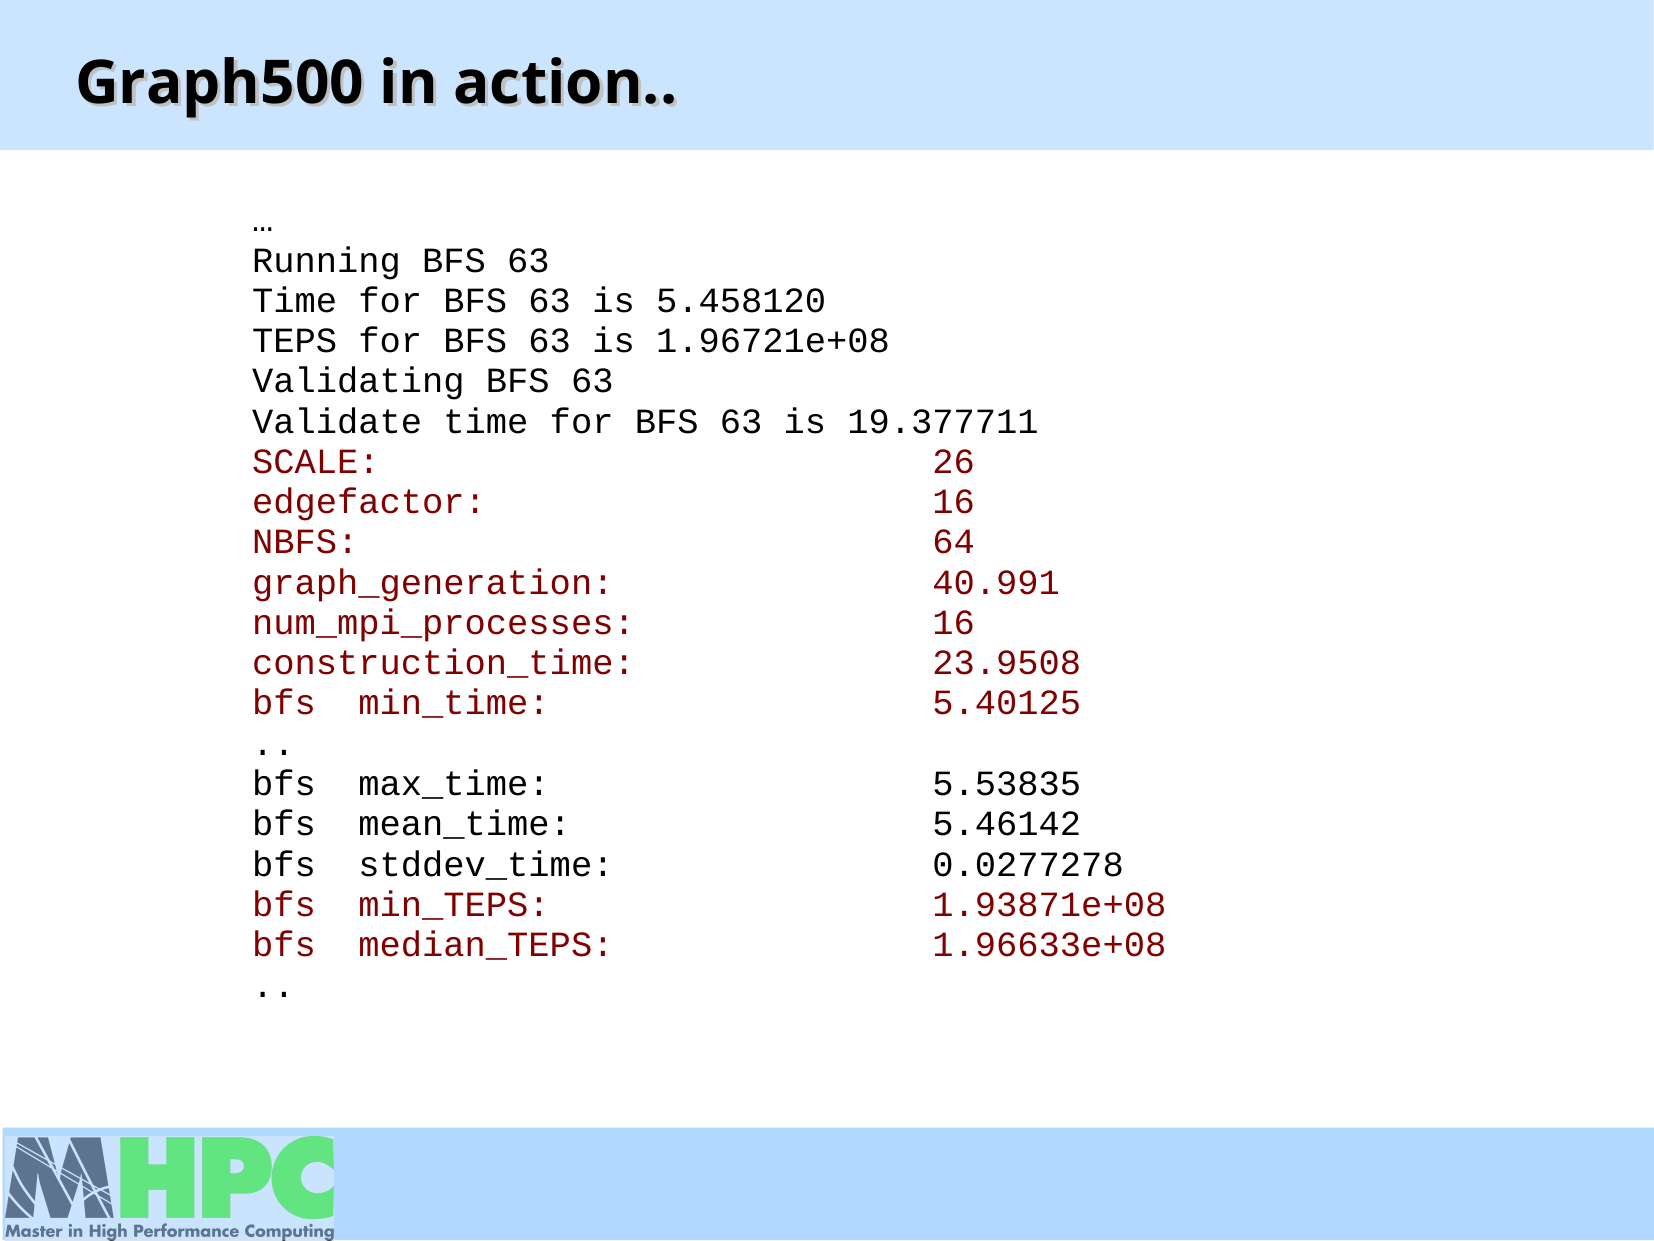

# Graph500 in action..
…
Running BFS 63
Time for BFS 63 is 5.458120
TEPS for BFS 63 is 1.96721e+08
Validating BFS 63
Validate time for BFS 63 is 19.377711
SCALE: 26
edgefactor: 16
NBFS: 64
graph_generation: 40.991
num_mpi_processes: 16
construction_time: 23.9508
bfs min_time: 5.40125
..
bfs max_time: 5.53835
bfs mean_time: 5.46142
bfs stddev_time: 0.0277278
bfs min_TEPS: 1.93871e+08
bfs median_TEPS: 1.96633e+08
..